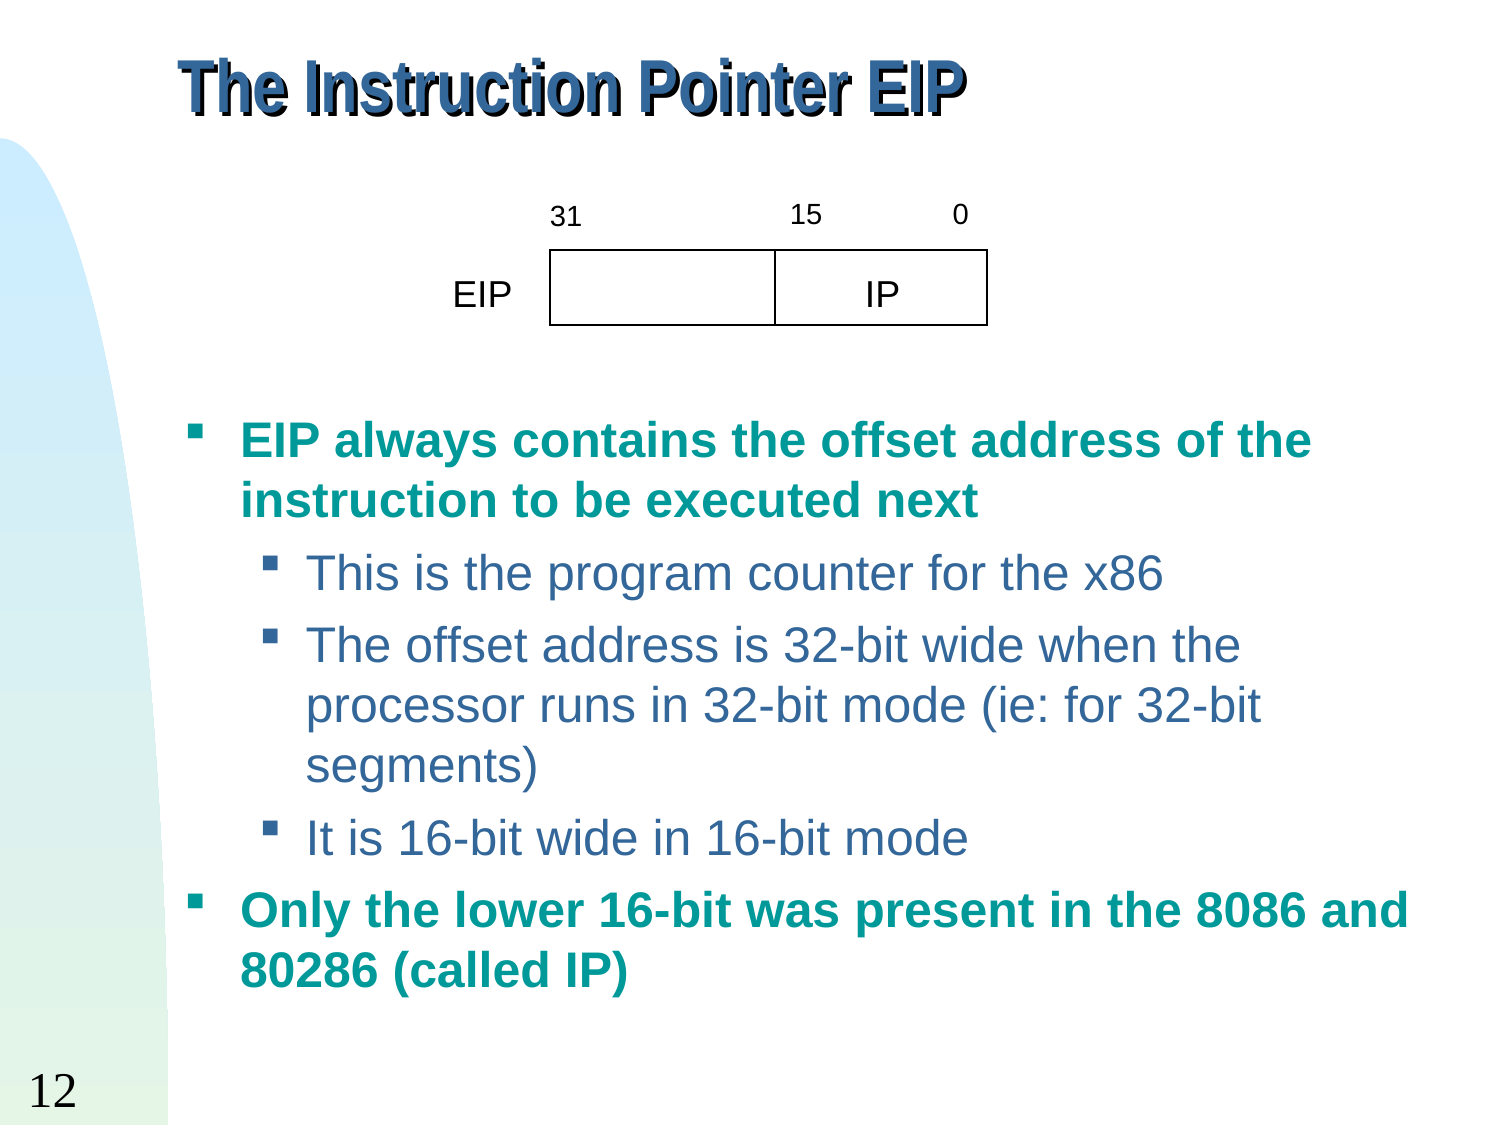

# The Instruction Pointer EIP
15
0
31
EIP
IP
EIP always contains the offset address of the instruction to be executed next
This is the program counter for the x86
The offset address is 32-bit wide when the processor runs in 32-bit mode (ie: for 32-bit segments)
It is 16-bit wide in 16-bit mode
Only the lower 16-bit was present in the 8086 and 80286 (called IP)
12